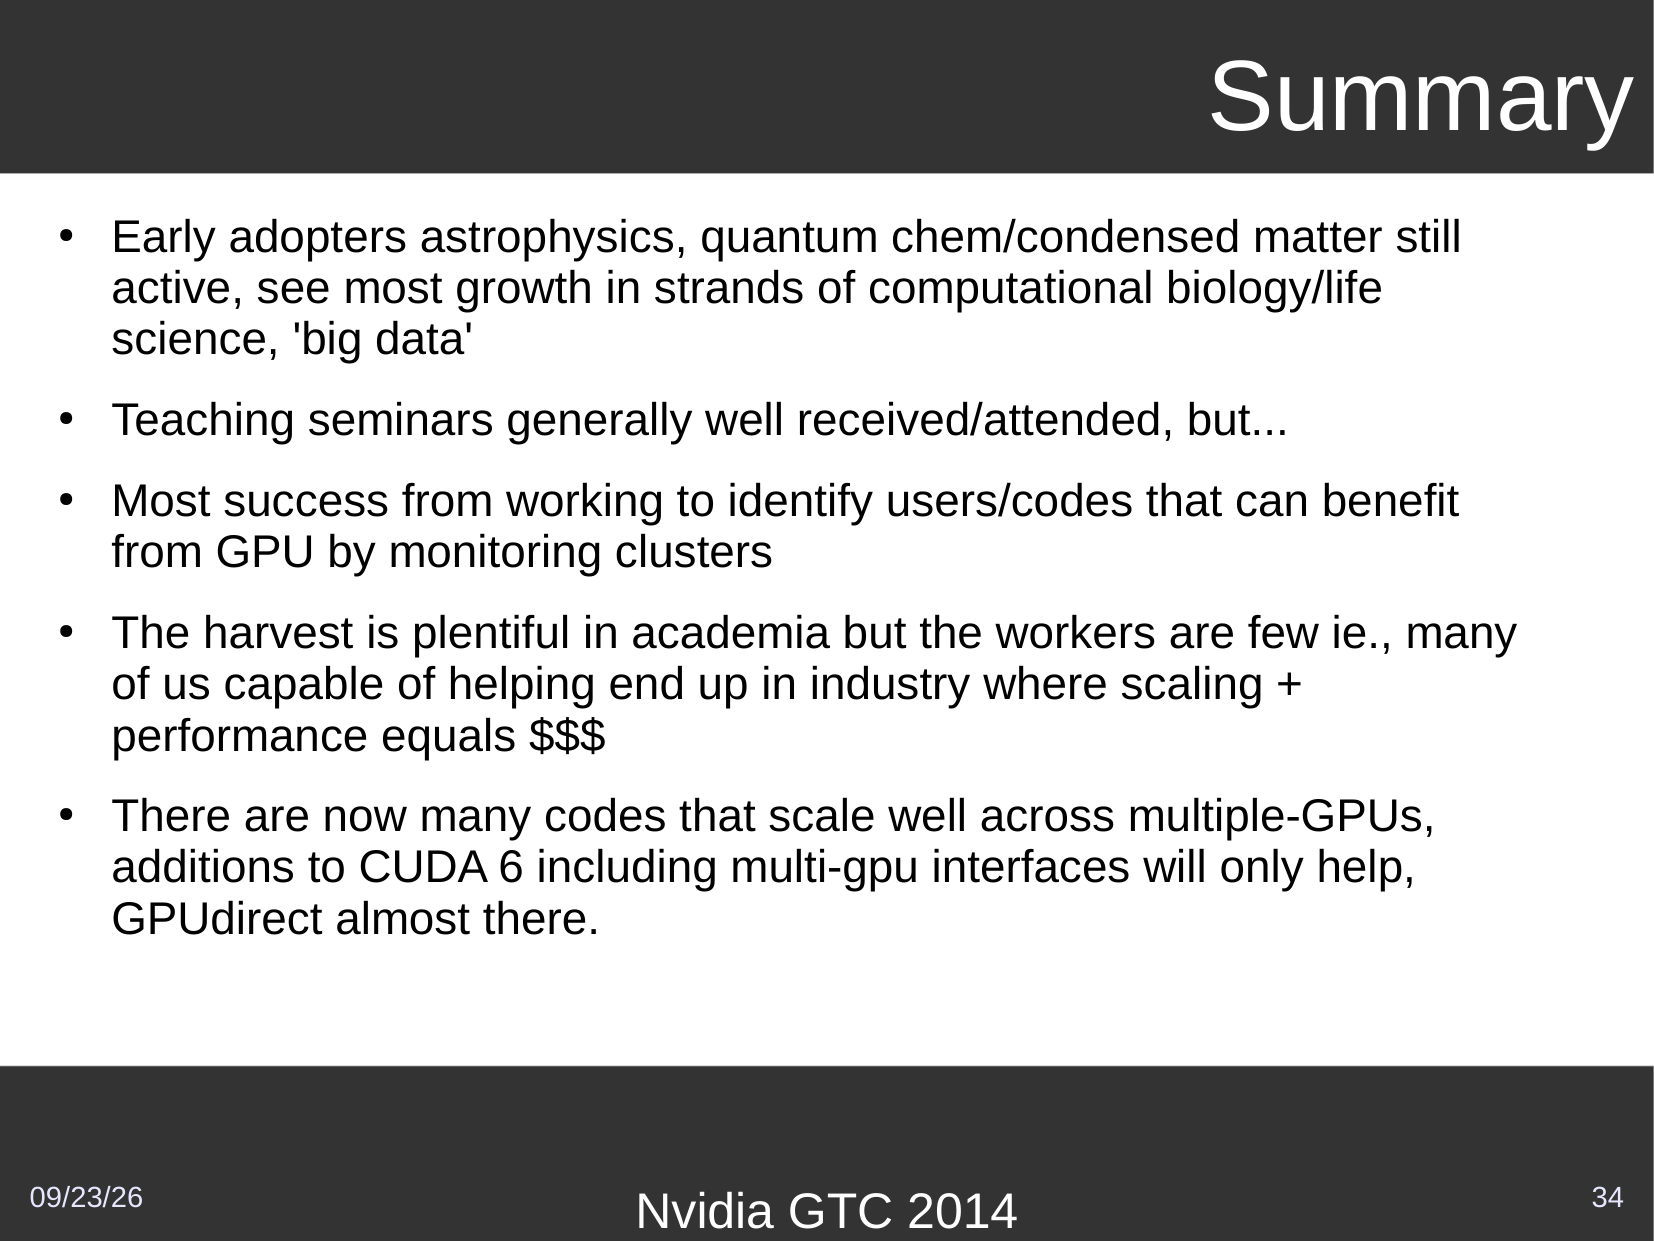

# Summary
Early adopters astrophysics, quantum chem/condensed matter still active, see most growth in strands of computational biology/life science, 'big data'
Teaching seminars generally well received/attended, but...
Most success from working to identify users/codes that can benefit from GPU by monitoring clusters
The harvest is plentiful in academia but the workers are few ie., many of us capable of helping end up in industry where scaling + performance equals $$$
There are now many codes that scale well across multiple-GPUs, additions to CUDA 6 including multi-gpu interfaces will only help, GPUdirect almost there.
34
Nvidia GTC 2014